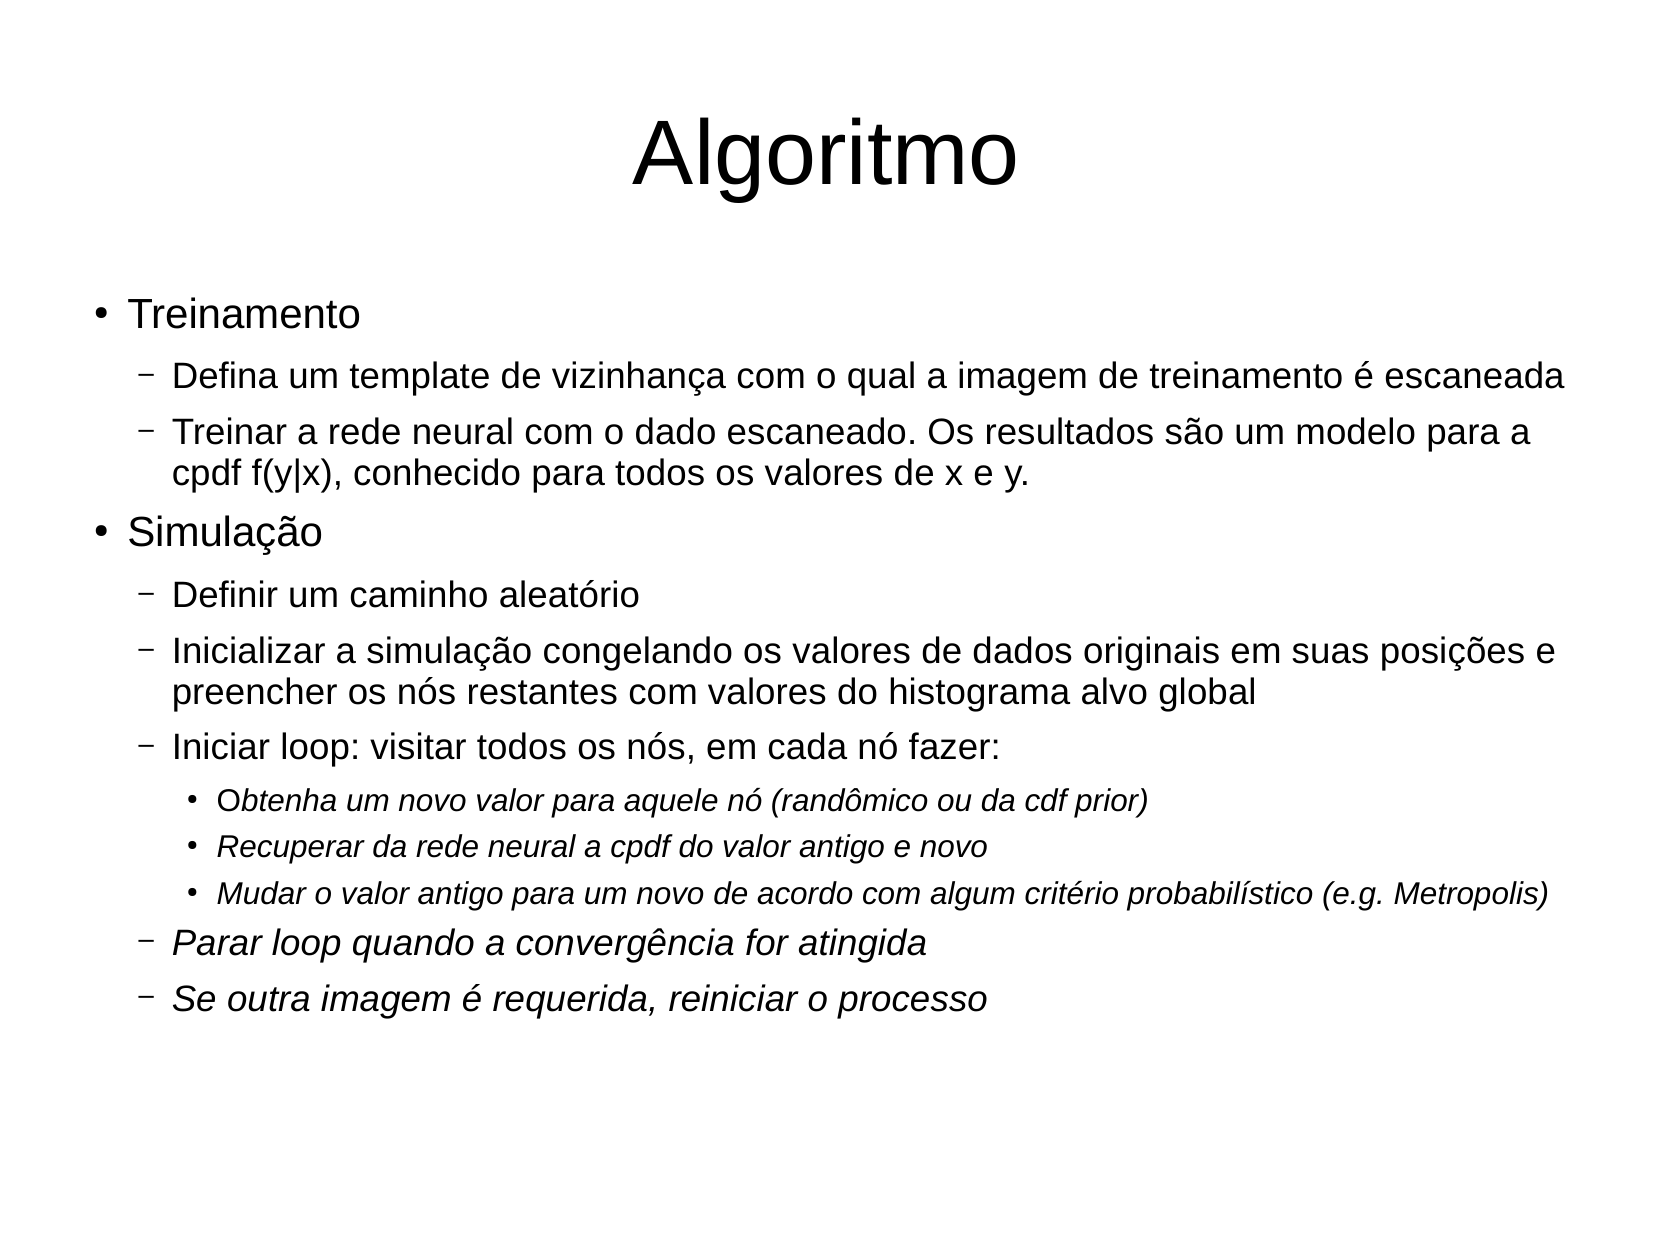

# Algoritmo
Treinamento
Defina um template de vizinhança com o qual a imagem de treinamento é escaneada
Treinar a rede neural com o dado escaneado. Os resultados são um modelo para a cpdf f(y|x), conhecido para todos os valores de x e y.
Simulação
Definir um caminho aleatório
Inicializar a simulação congelando os valores de dados originais em suas posições e preencher os nós restantes com valores do histograma alvo global
Iniciar loop: visitar todos os nós, em cada nó fazer:
Obtenha um novo valor para aquele nó (randômico ou da cdf prior)
Recuperar da rede neural a cpdf do valor antigo e novo
Mudar o valor antigo para um novo de acordo com algum critério probabilístico (e.g. Metropolis)
Parar loop quando a convergência for atingida
Se outra imagem é requerida, reiniciar o processo